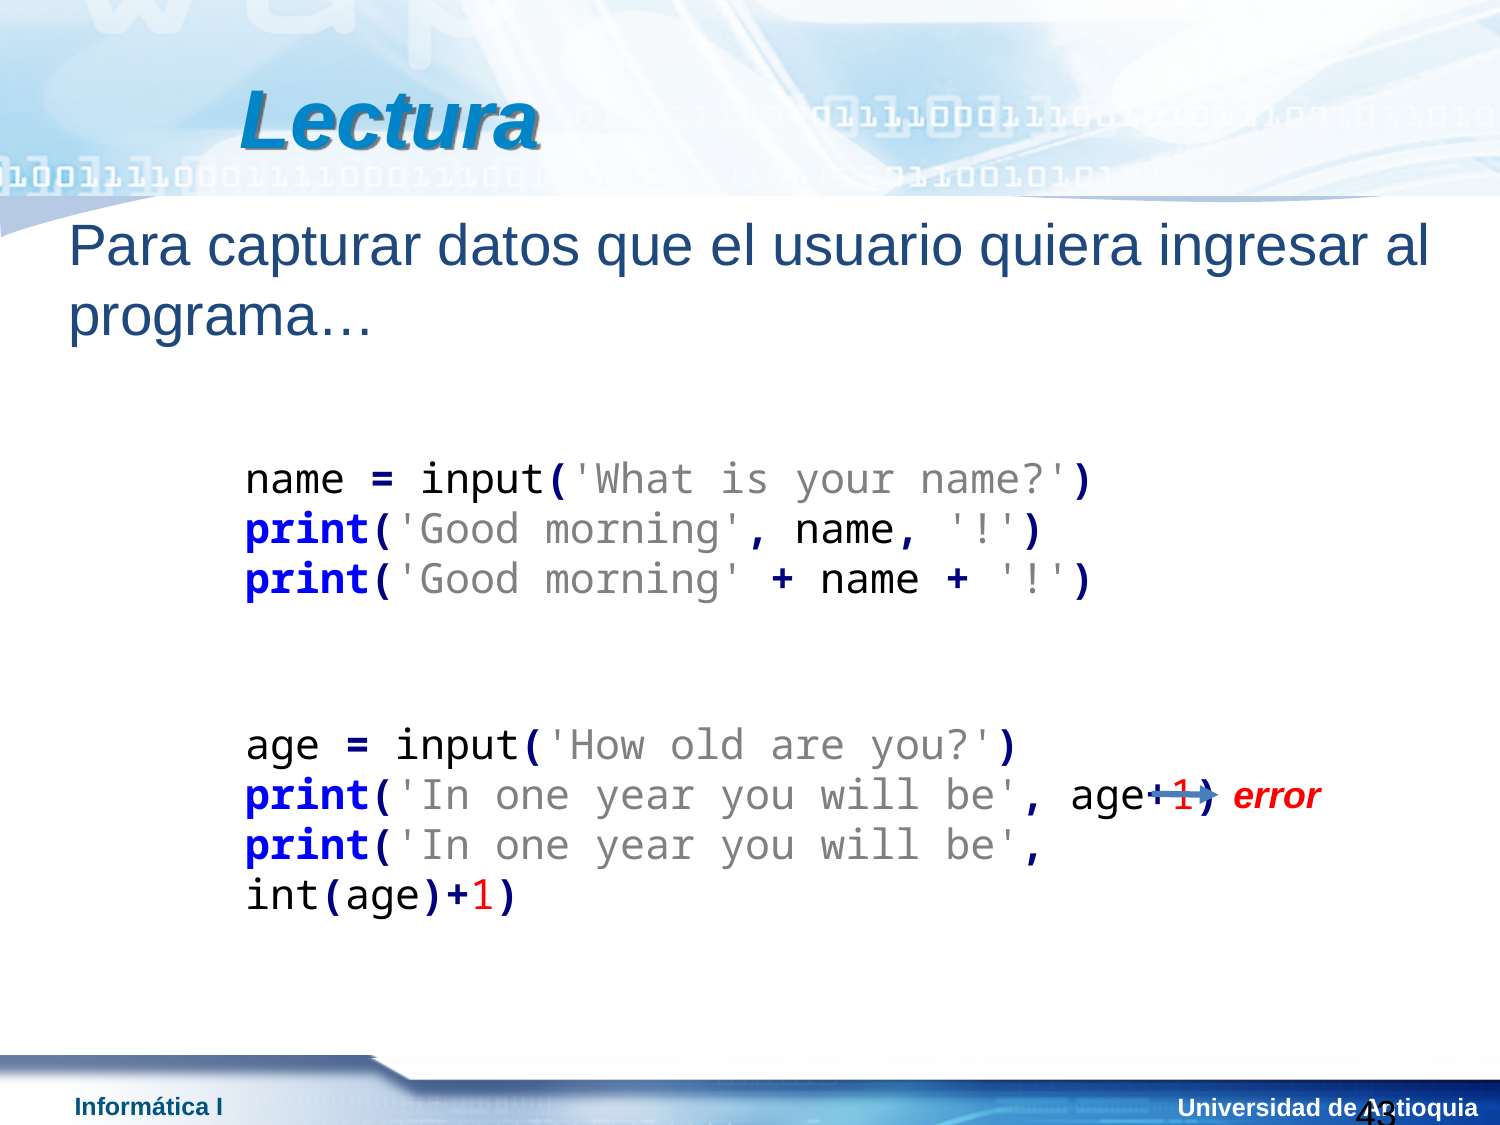

# Lectura
Para capturar datos que el usuario quiera ingresar al programa…
name = input('What is your name?') print('Good morning', name, '!') print('Good morning' + name + '!')
age = input('How old are you?')
print('In one year you will be', age+1)
print('In one year you will be', int(age)+1)
error